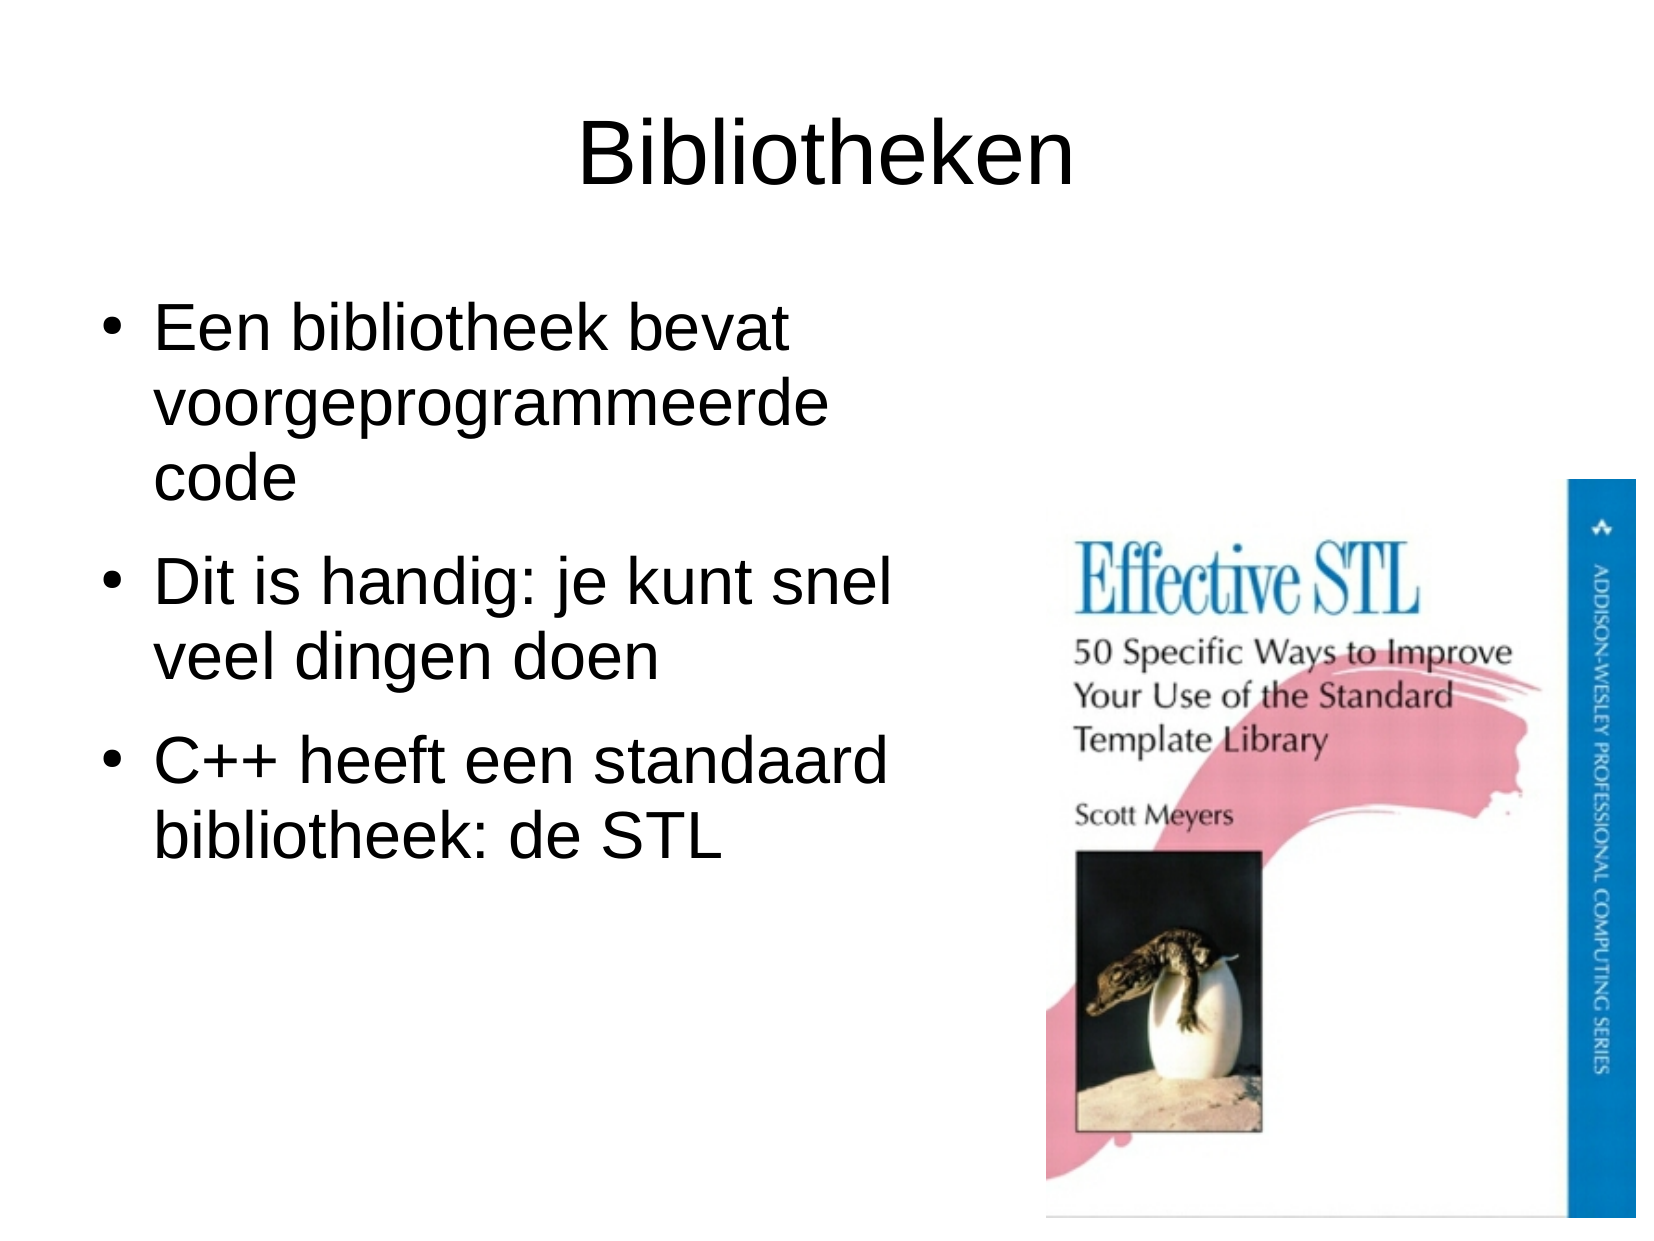

# Bibliotheken
Een bibliotheek bevat voorgeprogrammeerde code
Dit is handig: je kunt snel veel dingen doen
C++ heeft een standaard bibliotheek: de STL